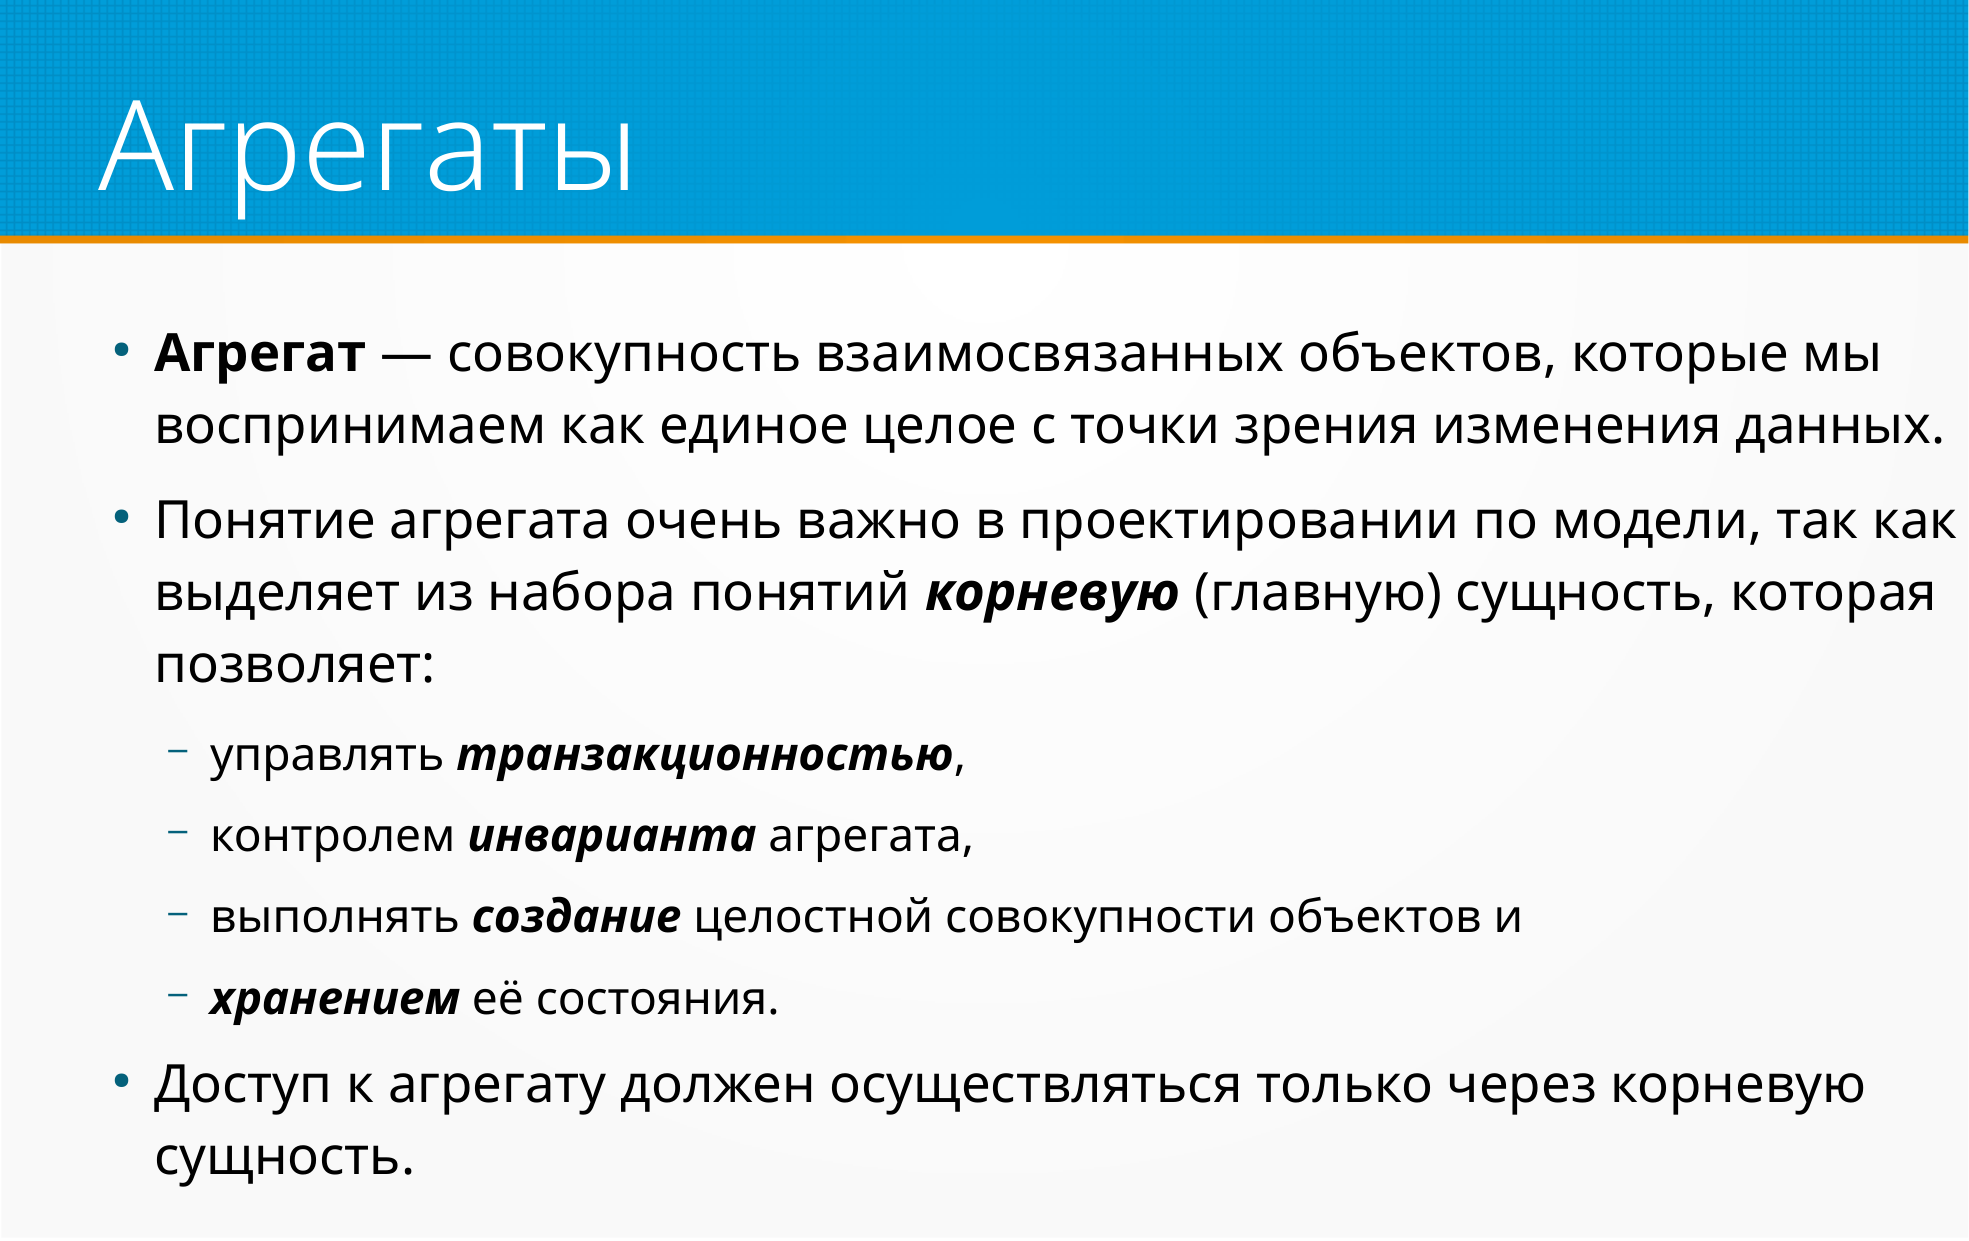

# Агрегаты
Агрегат — совокупность взаимосвязанных объектов, которые мы воспринимаем как единое целое с точки зрения изменения данных.
Понятие агрегата очень важно в проектировании по модели, так как выделяет из набора понятий корневую (главную) сущность, которая позволяет:
управлять транзакционностью,
контролем инварианта агрегата,
выполнять создание целостной совокупности объектов и
хранением её состояния.
Доступ к агрегату должен осуществляться только через корневую сущность.